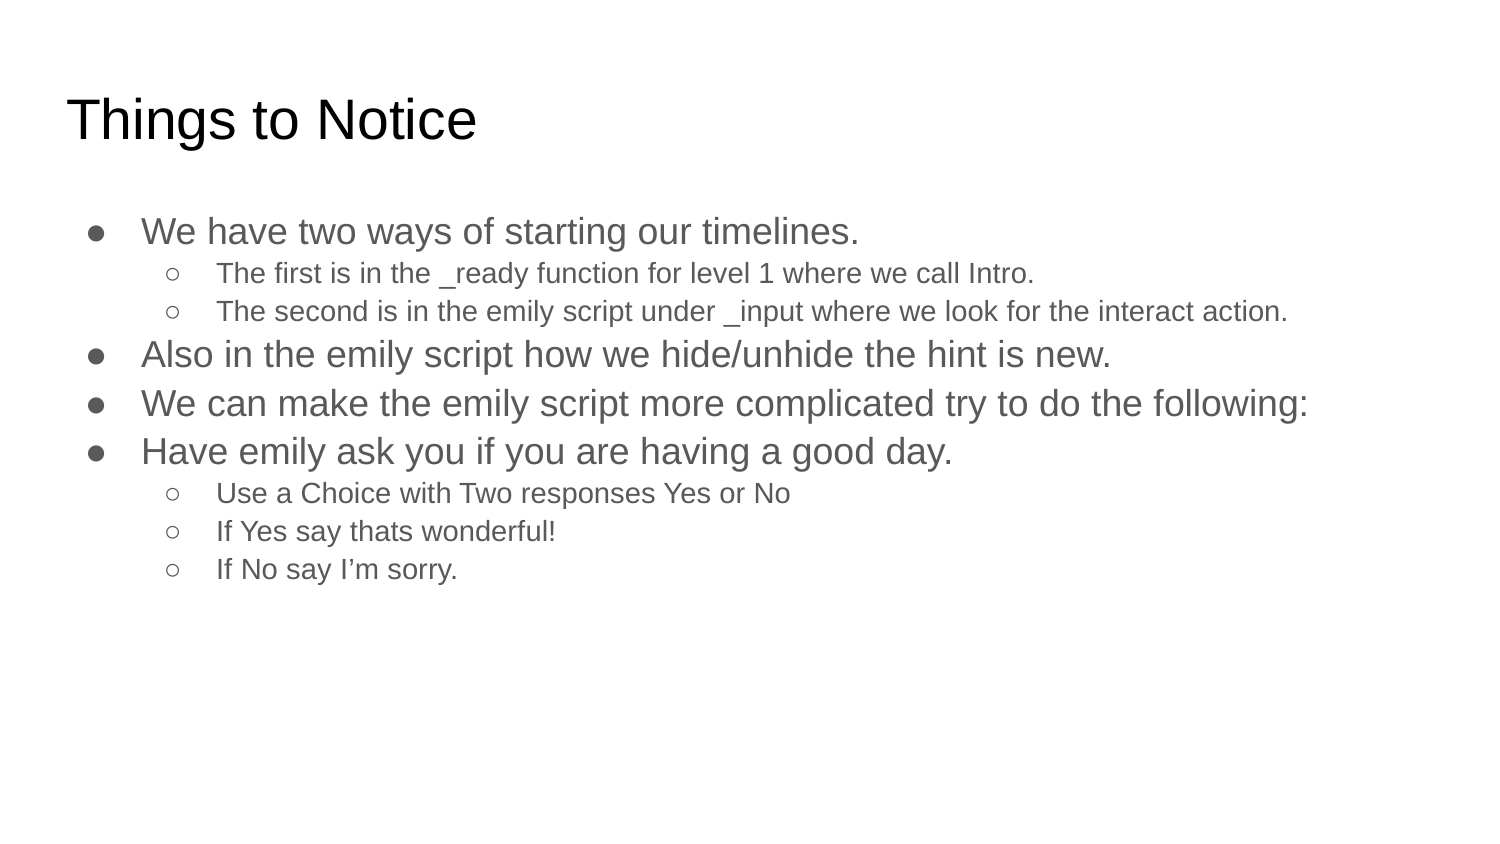

# Things to Notice
We have two ways of starting our timelines.
The first is in the _ready function for level 1 where we call Intro.
The second is in the emily script under _input where we look for the interact action.
Also in the emily script how we hide/unhide the hint is new.
We can make the emily script more complicated try to do the following:
Have emily ask you if you are having a good day.
Use a Choice with Two responses Yes or No
If Yes say thats wonderful!
If No say I’m sorry.